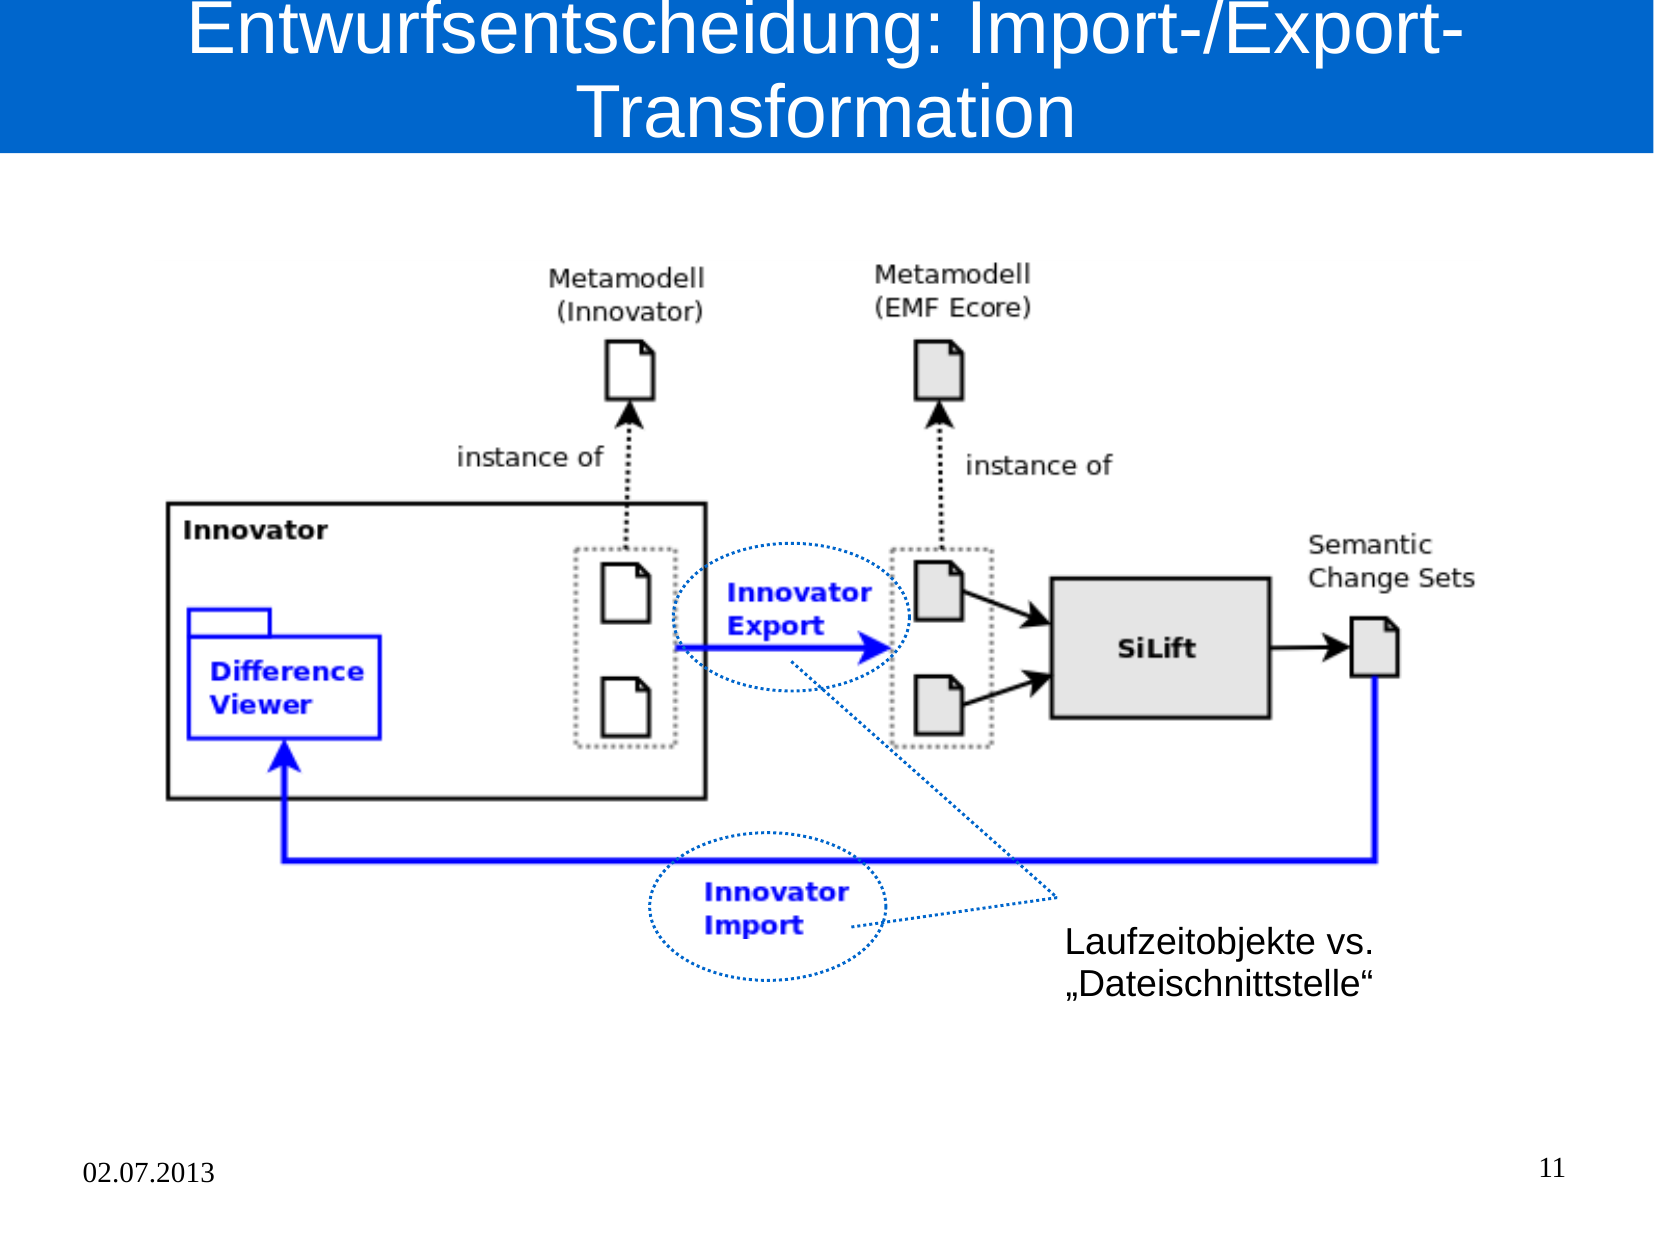

# Entwurfsentscheidung: Import-/Export-Transformation
Laufzeitobjekte vs.
„Dateischnittstelle“
11
02.07.2013